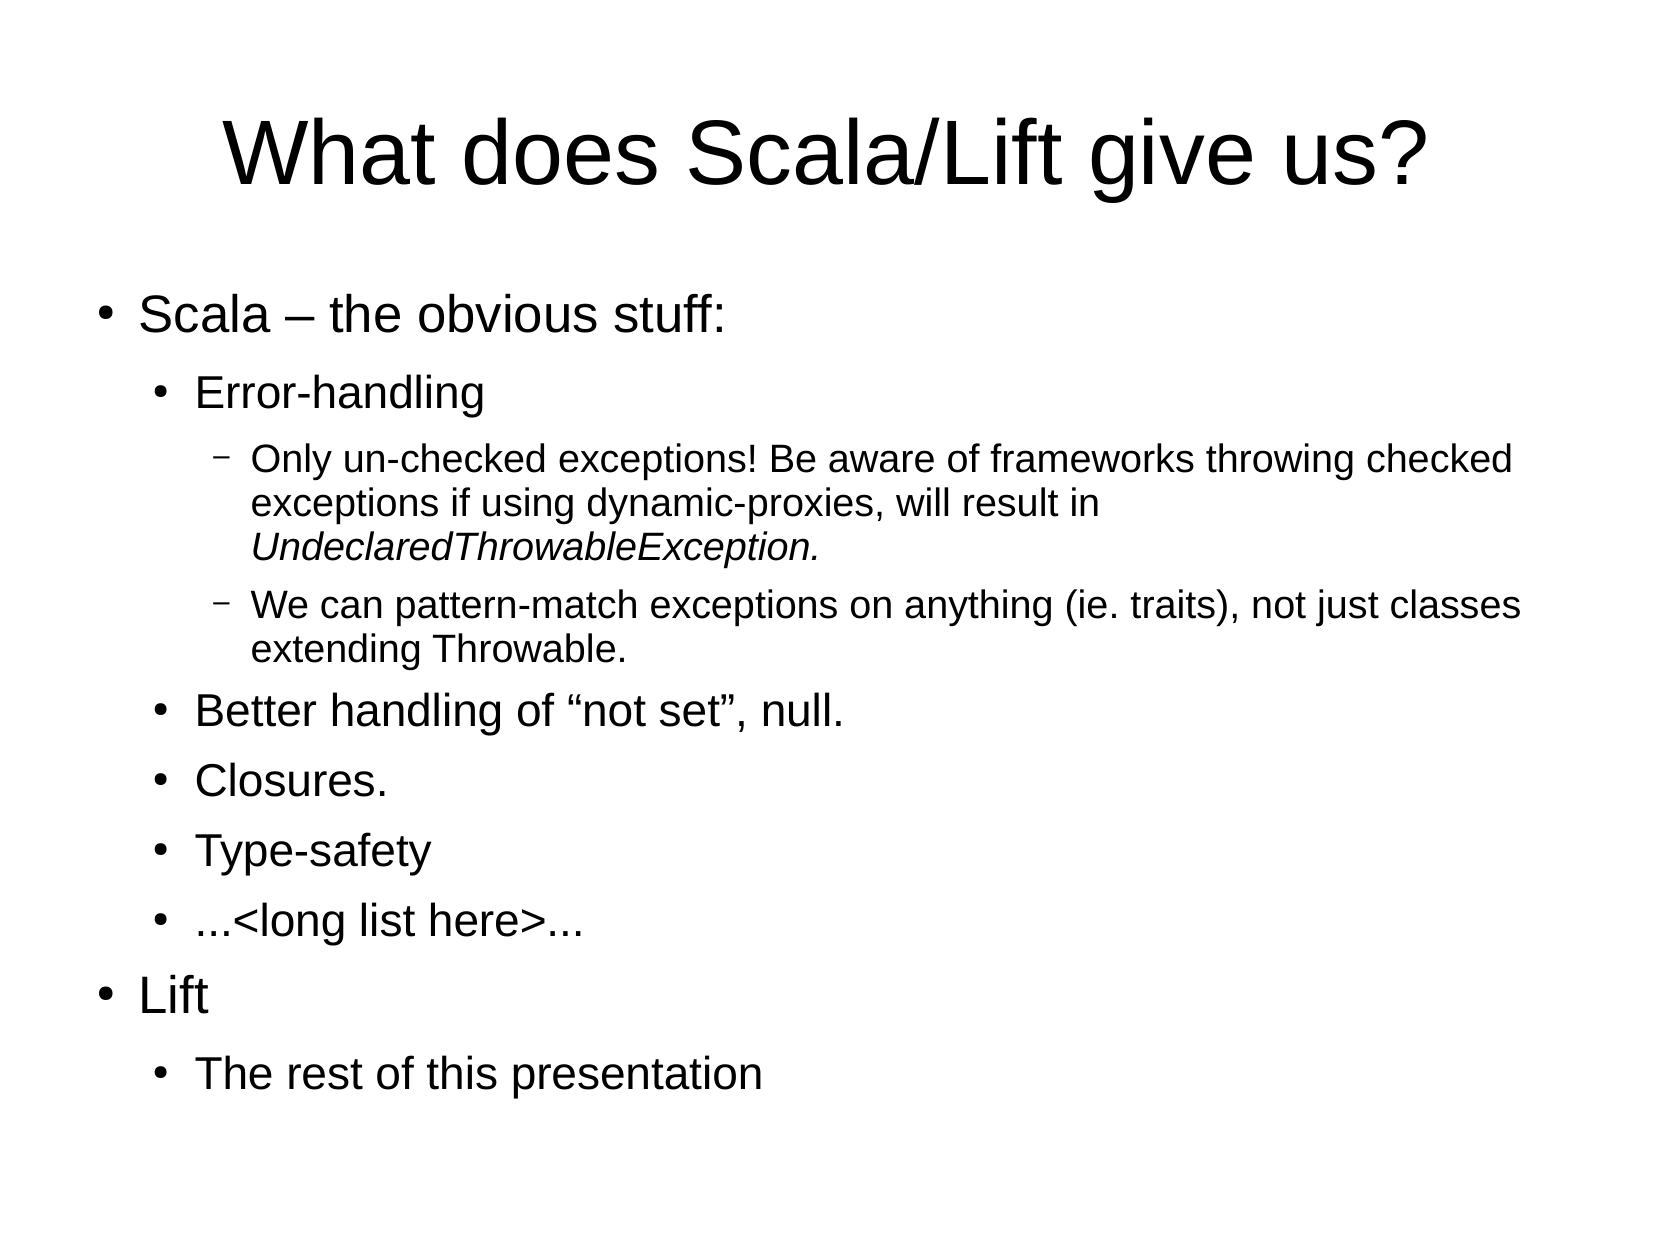

# What does Scala/Lift give us?
Scala – the obvious stuff:
Error-handling
Only un-checked exceptions! Be aware of frameworks throwing checked exceptions if using dynamic-proxies, will result in UndeclaredThrowableException.
We can pattern-match exceptions on anything (ie. traits), not just classes extending Throwable.
Better handling of “not set”, null.
Closures.
Type-safety
...<long list here>...
Lift
The rest of this presentation